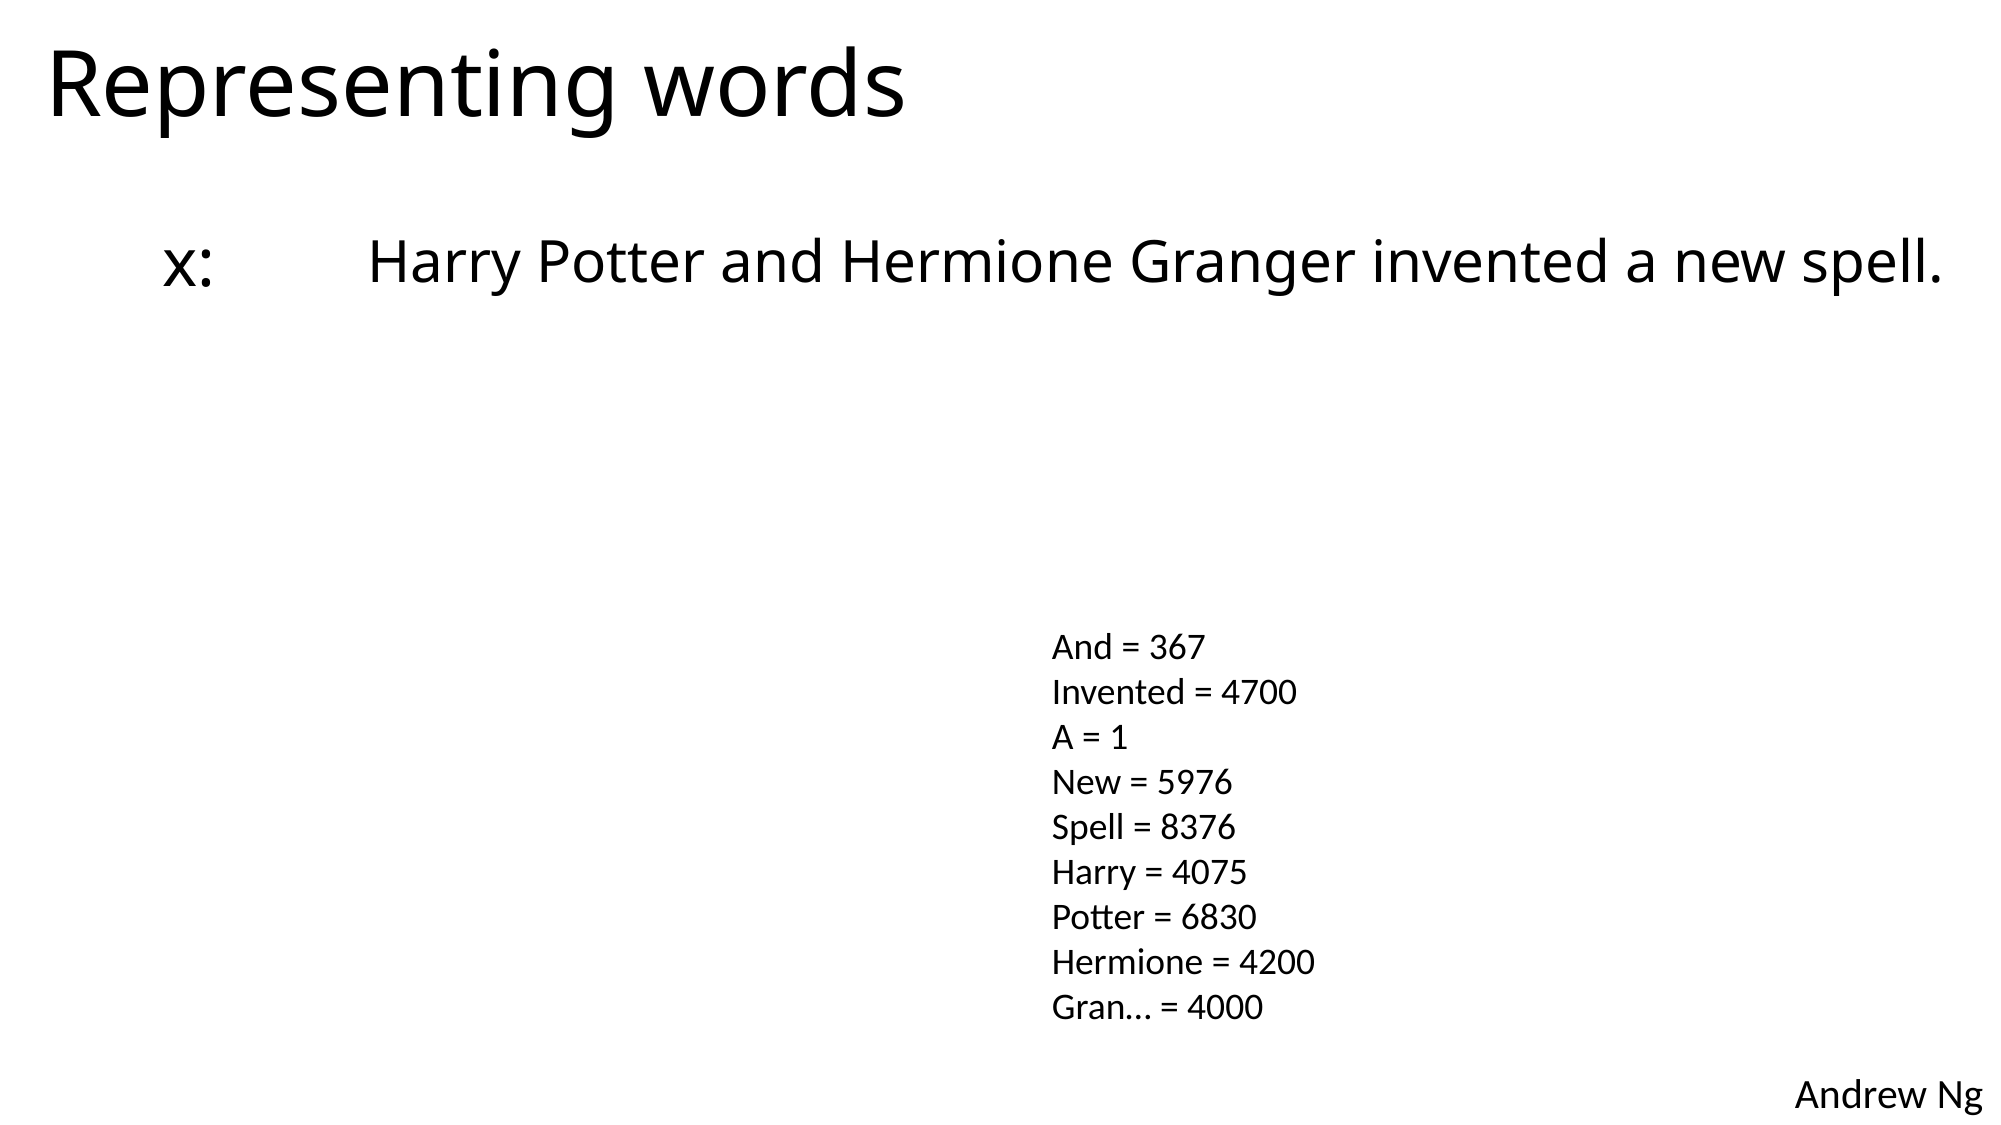

# Representing words
x:
Harry Potter and Hermione Granger invented a new spell.
And = 367
Invented = 4700
A = 1
New = 5976
Spell = 8376
Harry = 4075
Potter = 6830
Hermione = 4200
Gran… = 4000